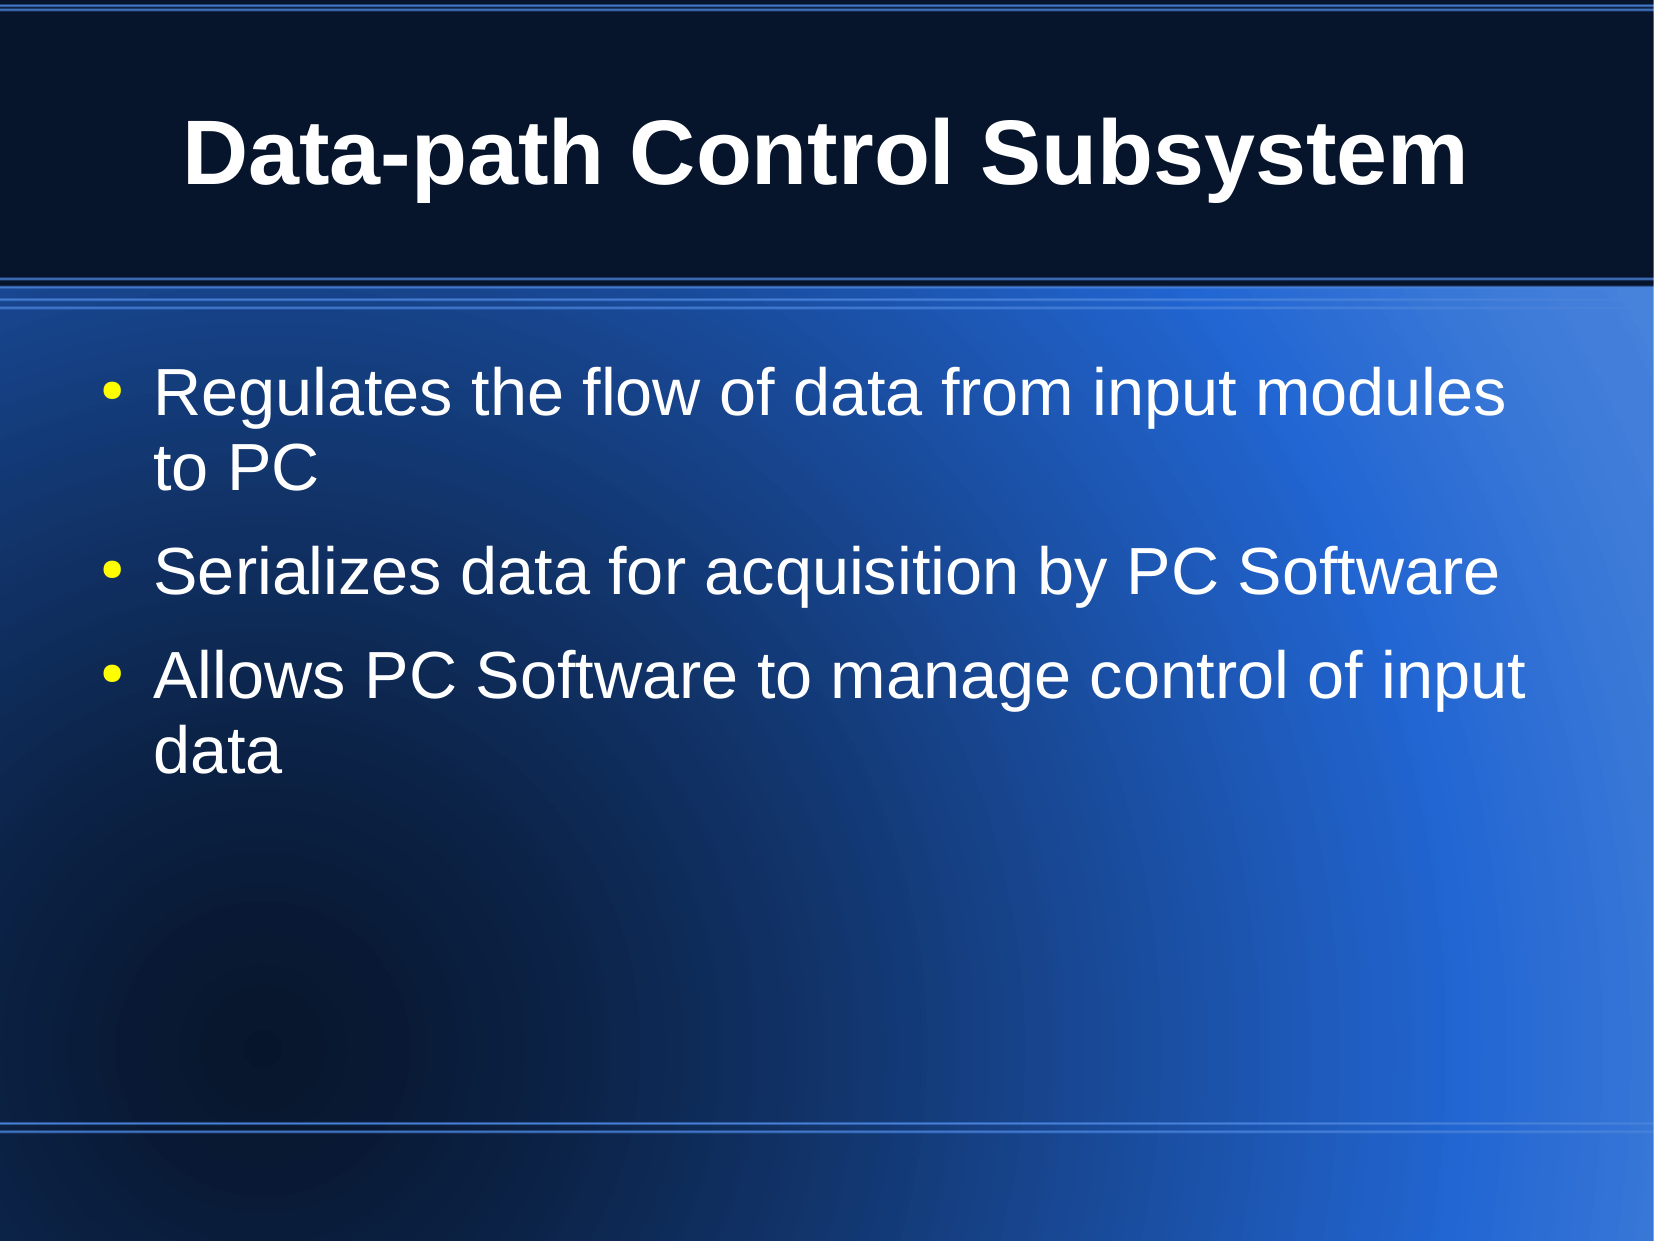

# Data-path Control Subsystem
Regulates the flow of data from input modules to PC
Serializes data for acquisition by PC Software
Allows PC Software to manage control of input data